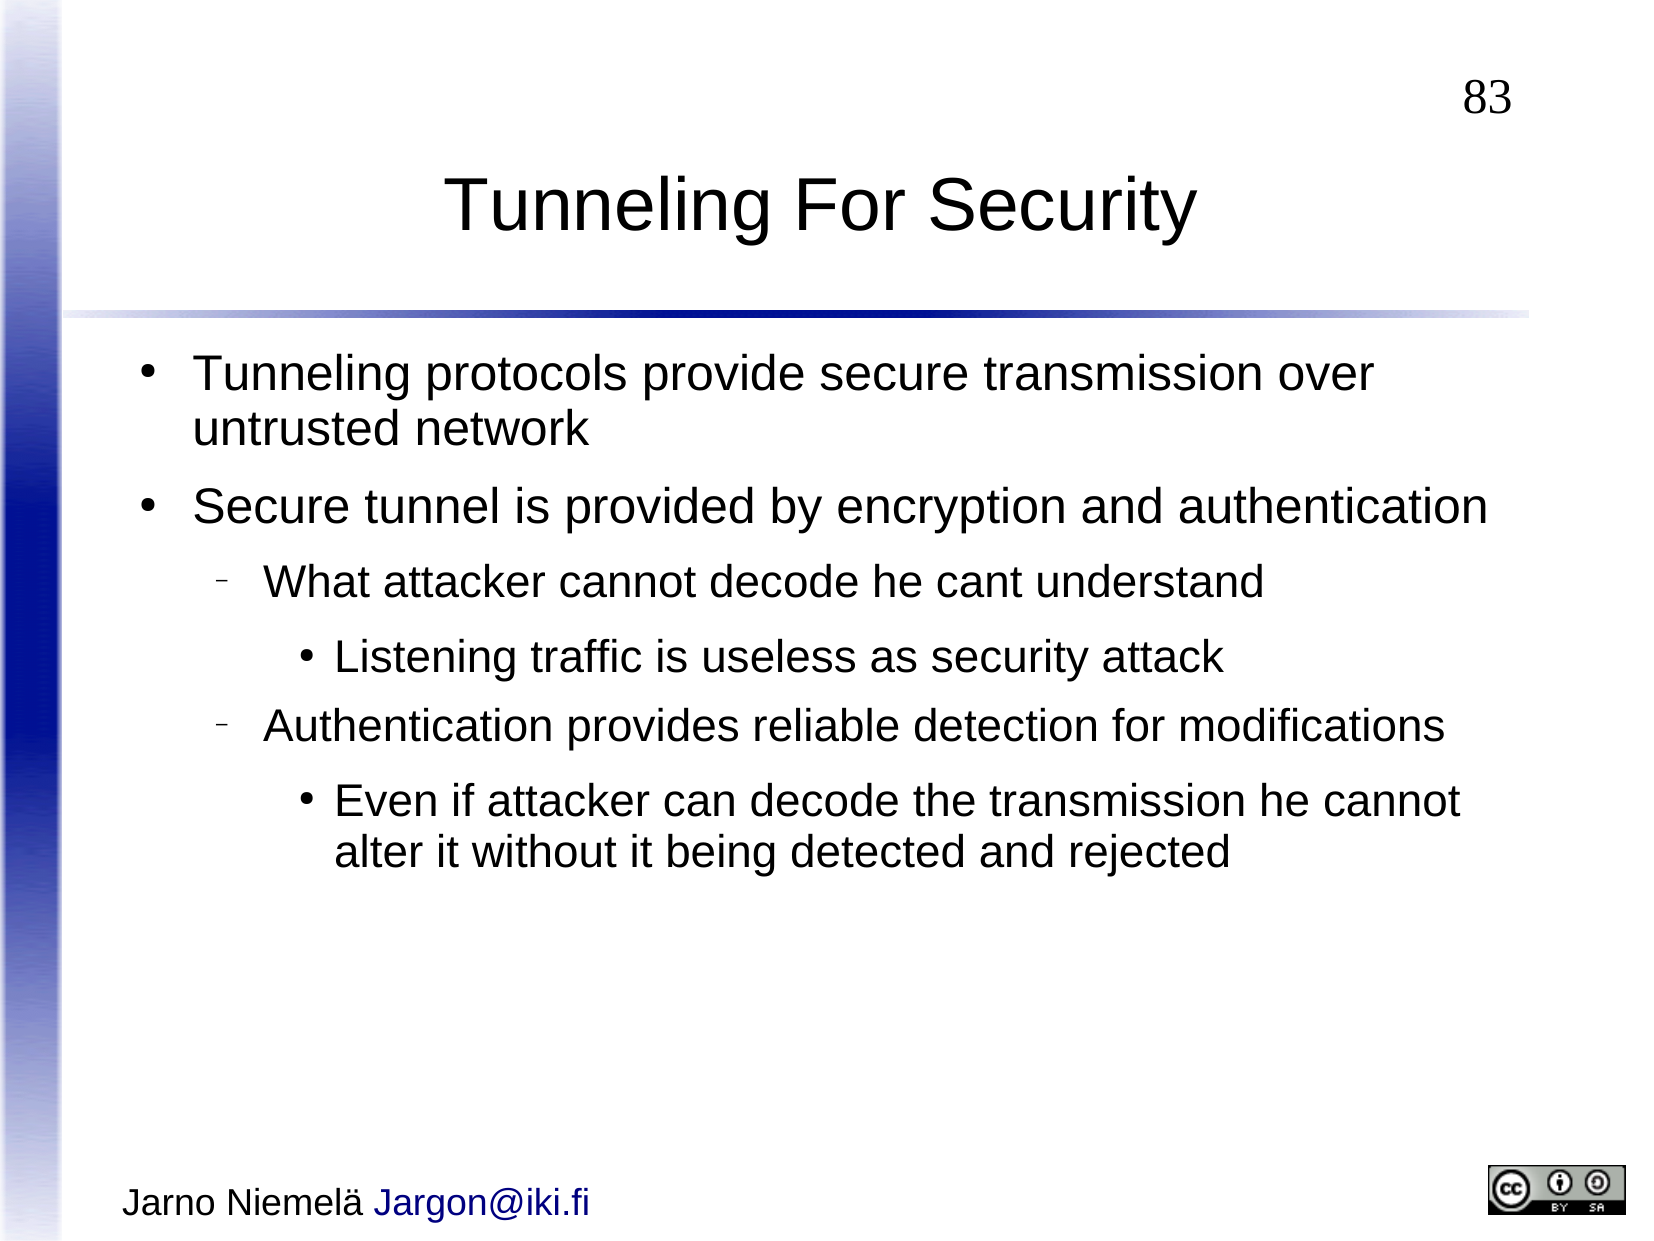

# Tunneling For Security
Tunneling protocols provide secure transmission over untrusted network
Secure tunnel is provided by encryption and authentication
What attacker cannot decode he cant understand
Listening traffic is useless as security attack
Authentication provides reliable detection for modifications
Even if attacker can decode the transmission he cannot alter it without it being detected and rejected